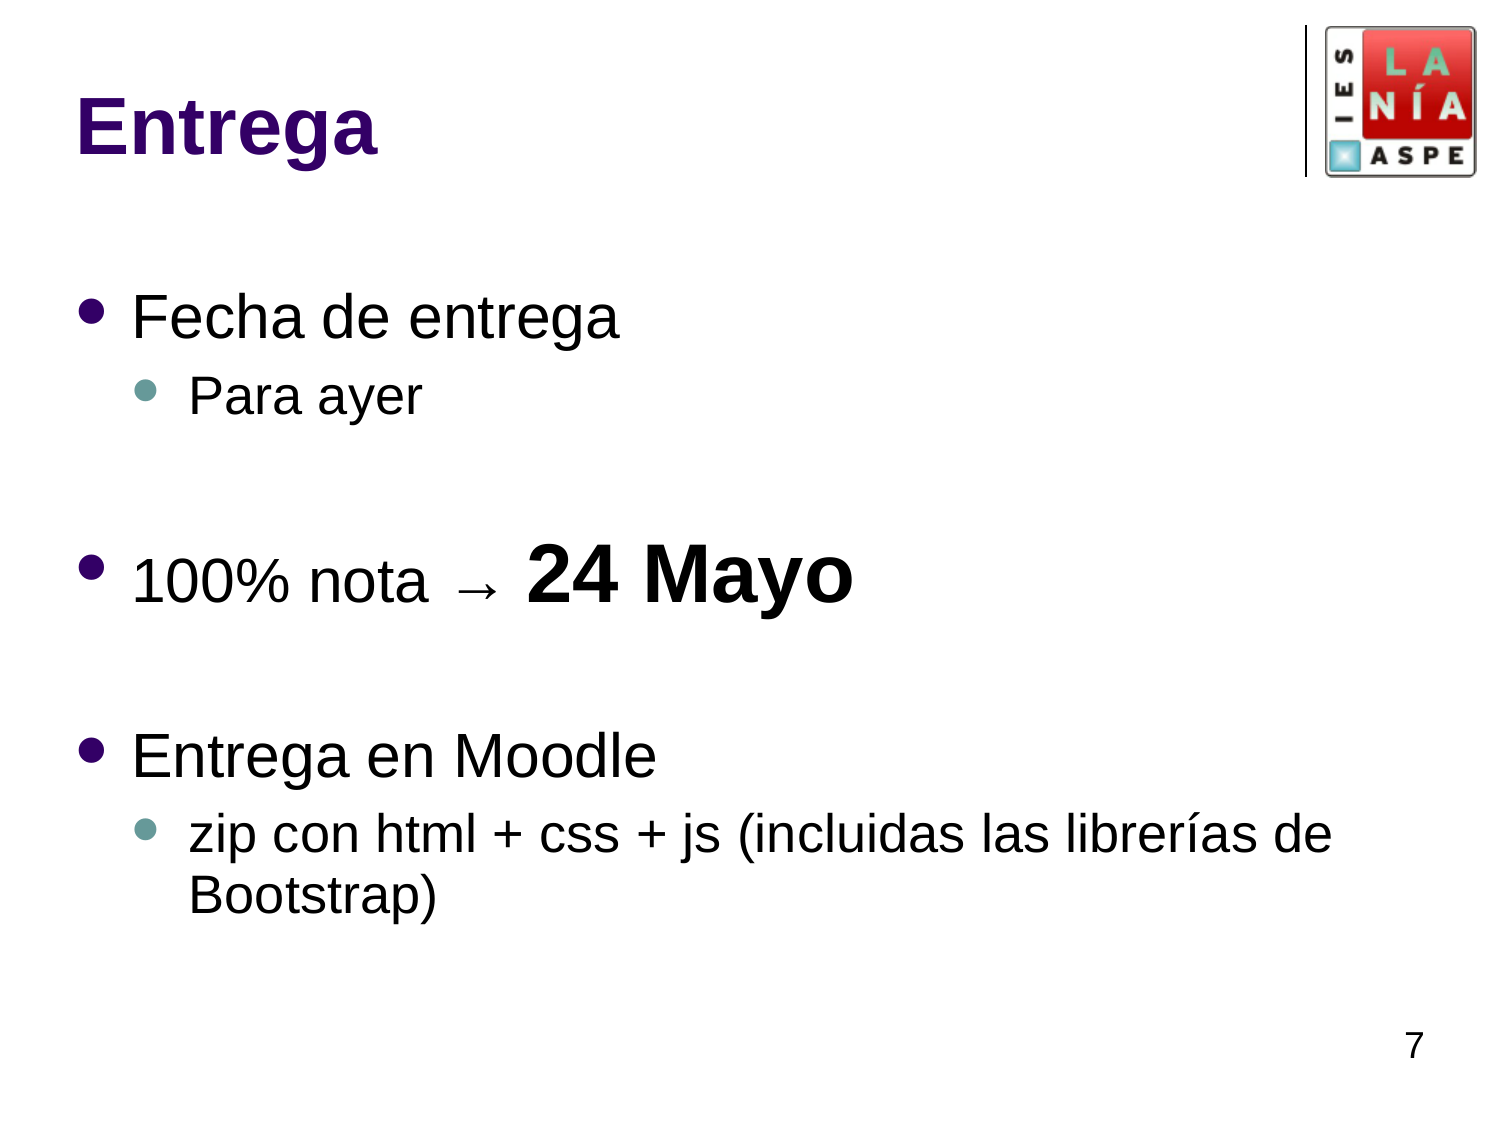

# Entrega
Fecha de entrega
Para ayer
100% nota → 24 Mayo
Entrega en Moodle
zip con html + css + js (incluidas las librerías de Bootstrap)
7